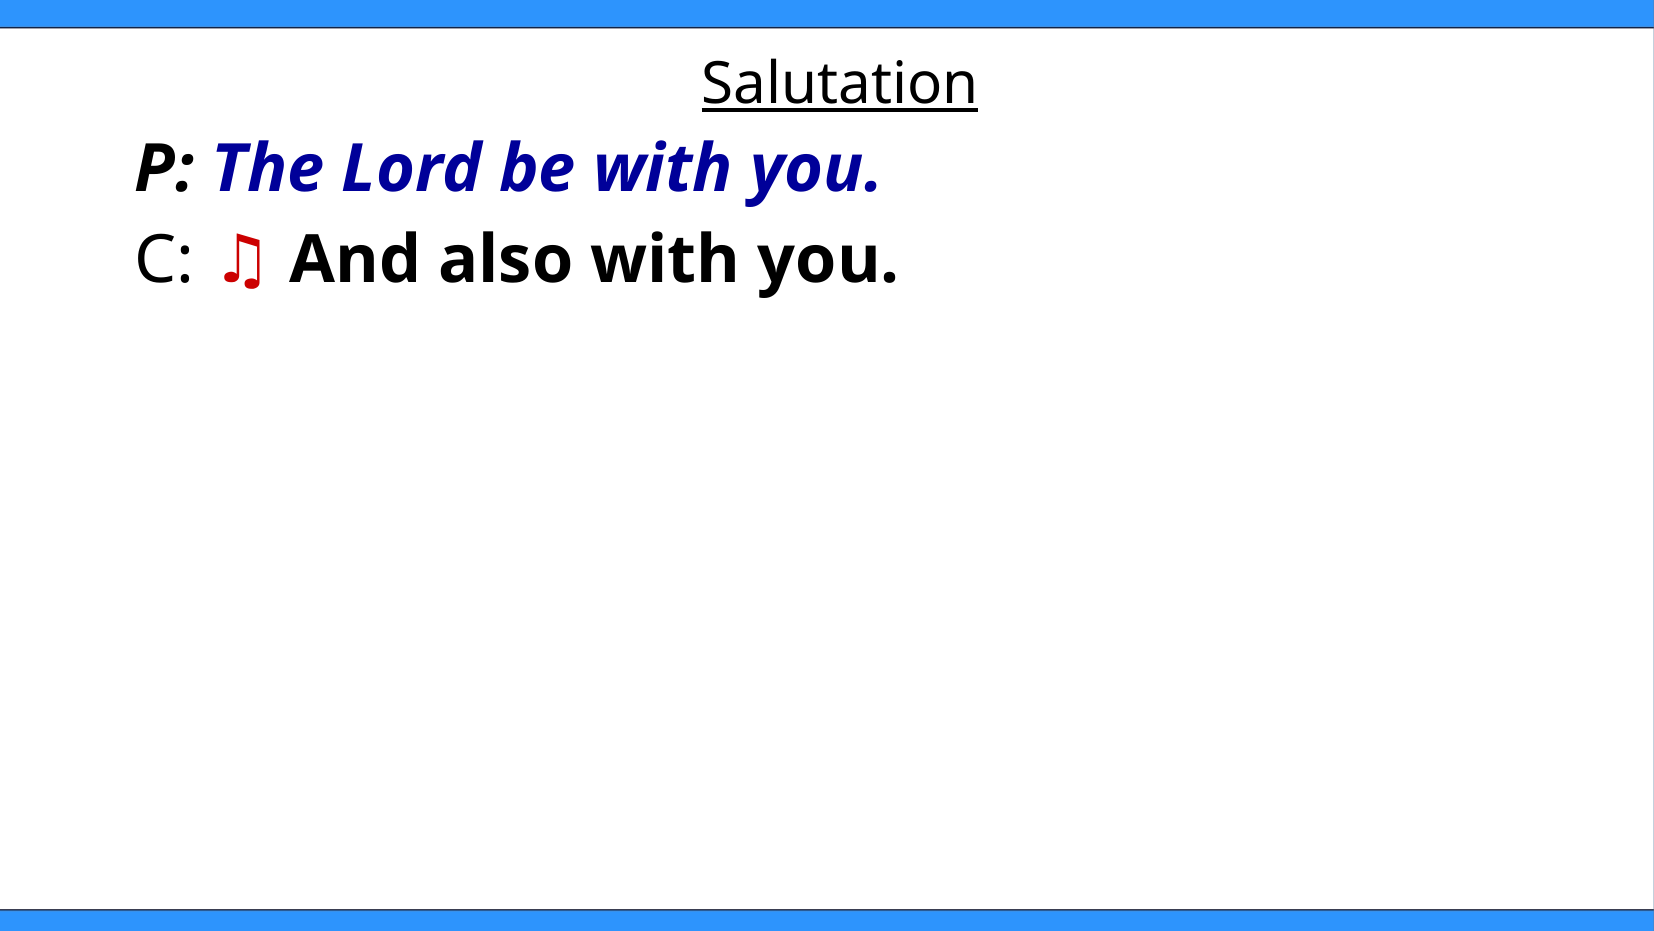

Salutation
P: The Lord be with you.
C: ♫ And also with you.